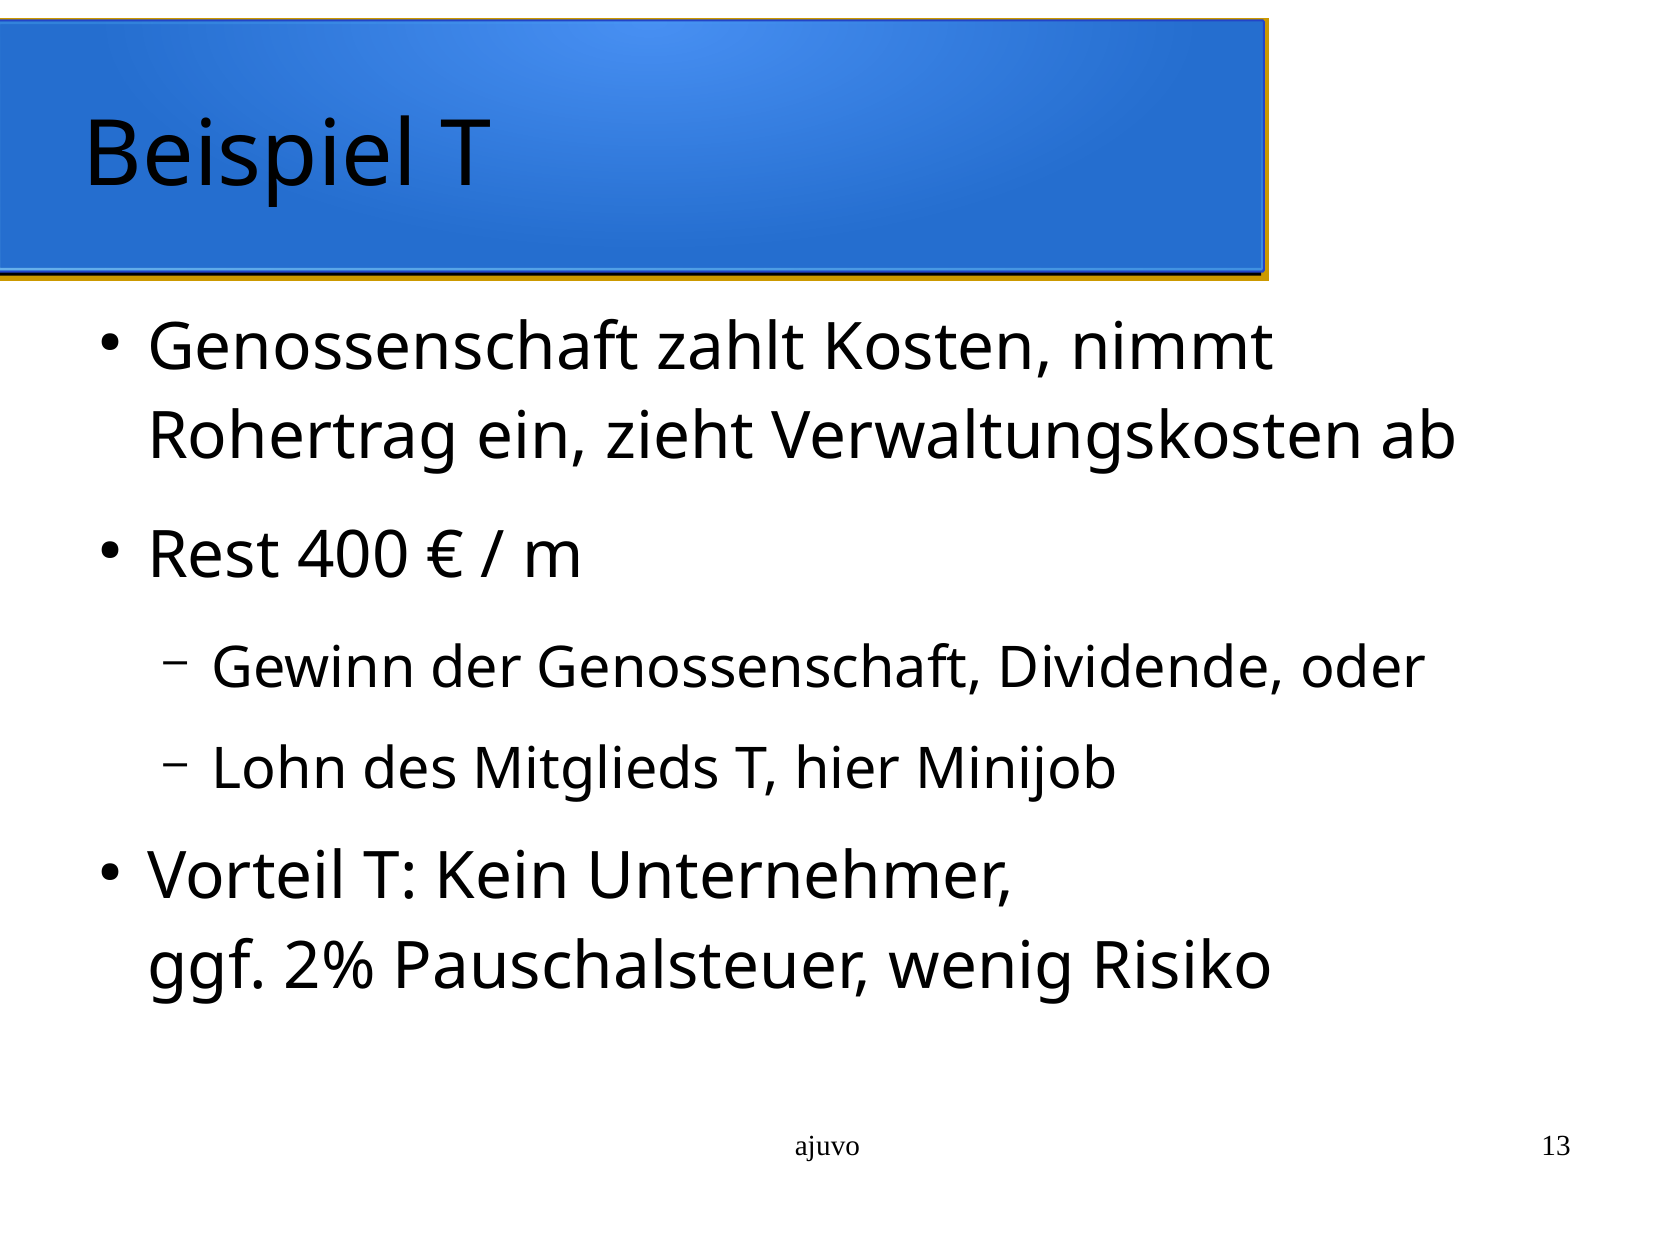

# Beispiel T
Genossenschaft zahlt Kosten, nimmt Rohertrag ein, zieht Verwaltungskosten ab
Rest 400 € / m
Gewinn der Genossenschaft, Dividende, oder
Lohn des Mitglieds T, hier Minijob
Vorteil T: Kein Unternehmer,
ggf. 2% Pauschalsteuer, wenig Risiko
ajuvo
13